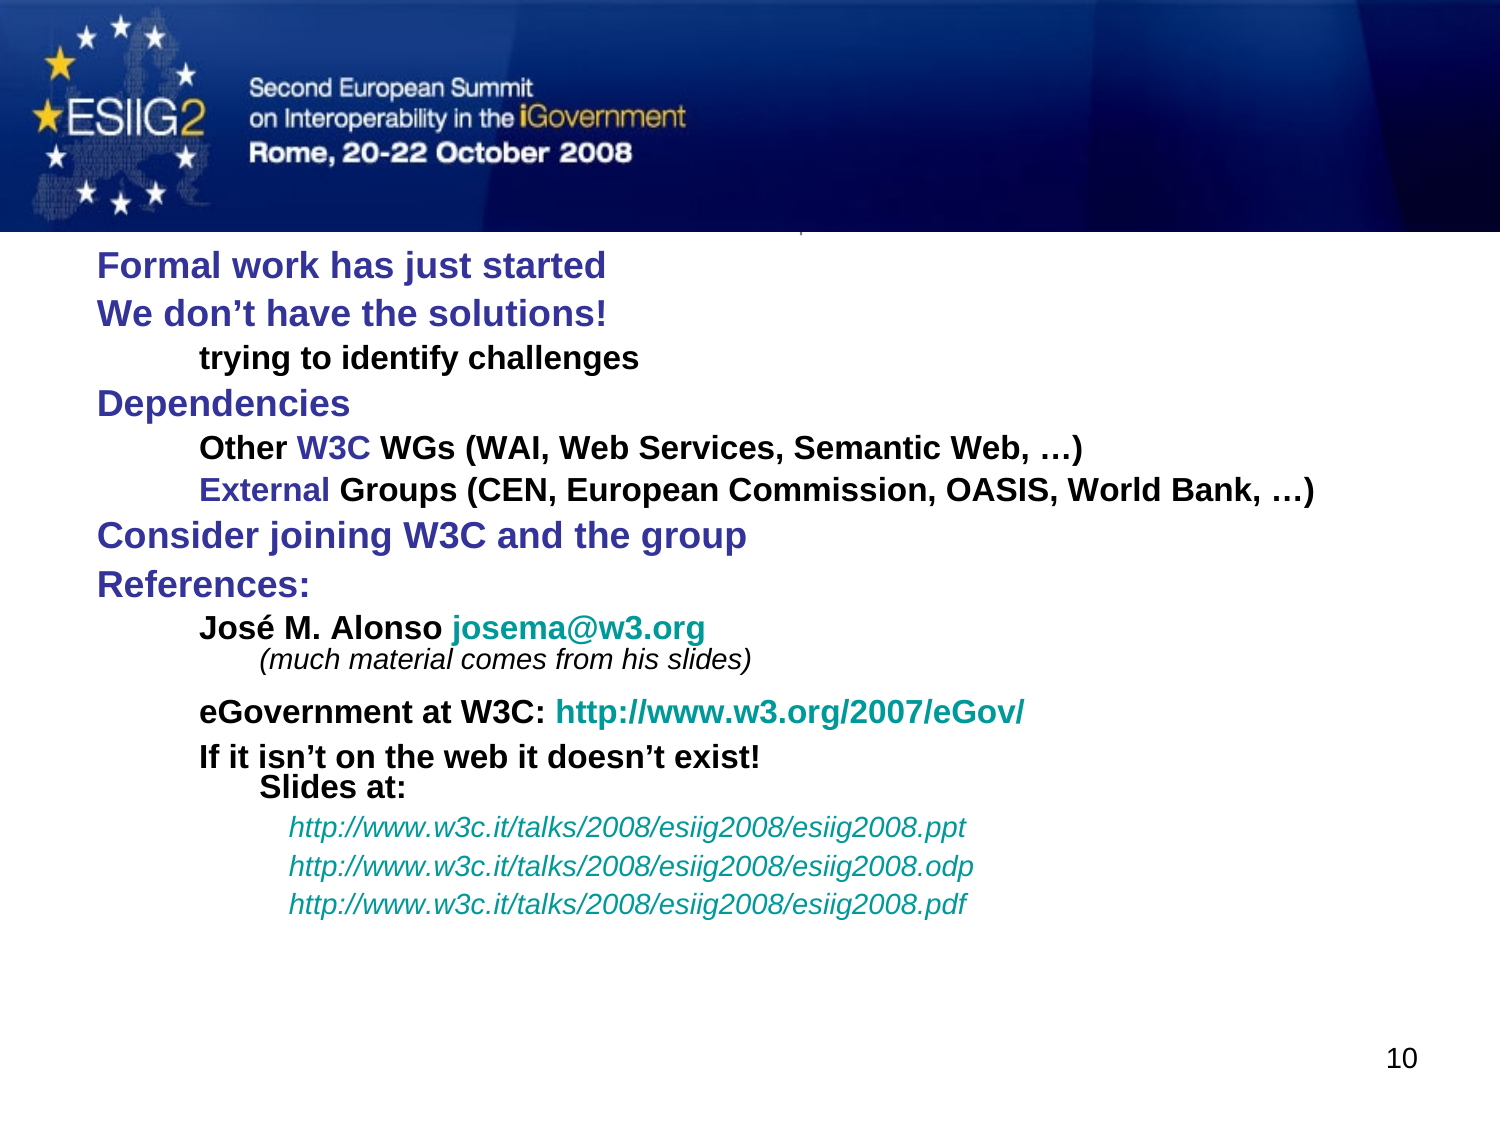

Titolo
( DIAPOSITIVA TESTO CON ELENCO PUNTATO)
HELVETICA 18pt
# Formal work has just started
We don’t have the solutions!
trying to identify challenges
Dependencies
Other W3C WGs (WAI, Web Services, Semantic Web, …)
External Groups (CEN, European Commission, OASIS, World Bank, …)
Consider joining W3C and the group
References:
José M. Alonso josema@w3.org
(much material comes from his slides)
eGovernment at W3C: http://www.w3.org/2007/eGov/
If it isn’t on the web it doesn’t exist!
Slides at:
http://www.w3c.it/talks/2008/esiig2008/esiig2008.ppt
http://www.w3c.it/talks/2008/esiig2008/esiig2008.odp
http://www.w3c.it/talks/2008/esiig2008/esiig2008.pdf